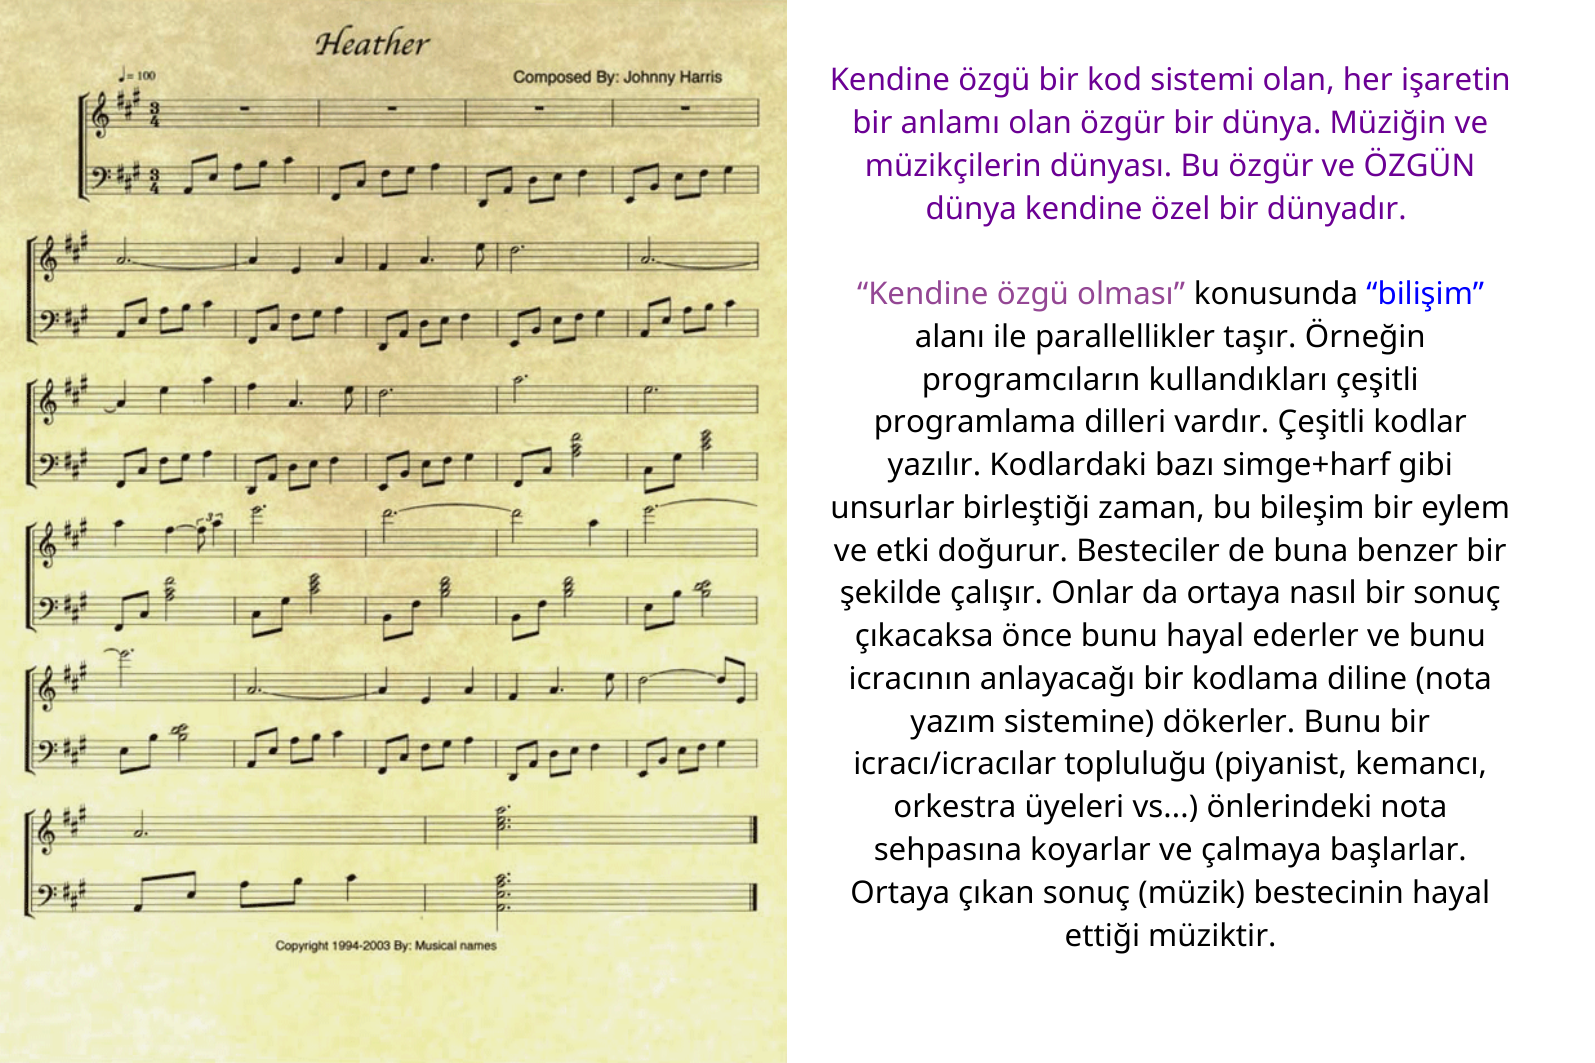

# Kendine özgü bir kod sistemi olan, her işaretin bir anlamı olan özgür bir dünya. Müziğin ve müzikçilerin dünyası. Bu özgür ve ÖZGÜN dünya kendine özel bir dünyadır. “Kendine özgü olması” konusunda “bilişim” alanı ile parallellikler taşır. Örneğin programcıların kullandıkları çeşitli programlama dilleri vardır. Çeşitli kodlar yazılır. Kodlardaki bazı simge+harf gibi unsurlar birleştiği zaman, bu bileşim bir eylem ve etki doğurur. Besteciler de buna benzer bir şekilde çalışır. Onlar da ortaya nasıl bir sonuç çıkacaksa önce bunu hayal ederler ve bunu icracının anlayacağı bir kodlama diline (nota yazım sistemine) dökerler. Bunu bir icracı/icracılar topluluğu (piyanist, kemancı, orkestra üyeleri vs...) önlerindeki nota sehpasına koyarlar ve çalmaya başlarlar. Ortaya çıkan sonuç (müzik) bestecinin hayal ettiği müziktir.